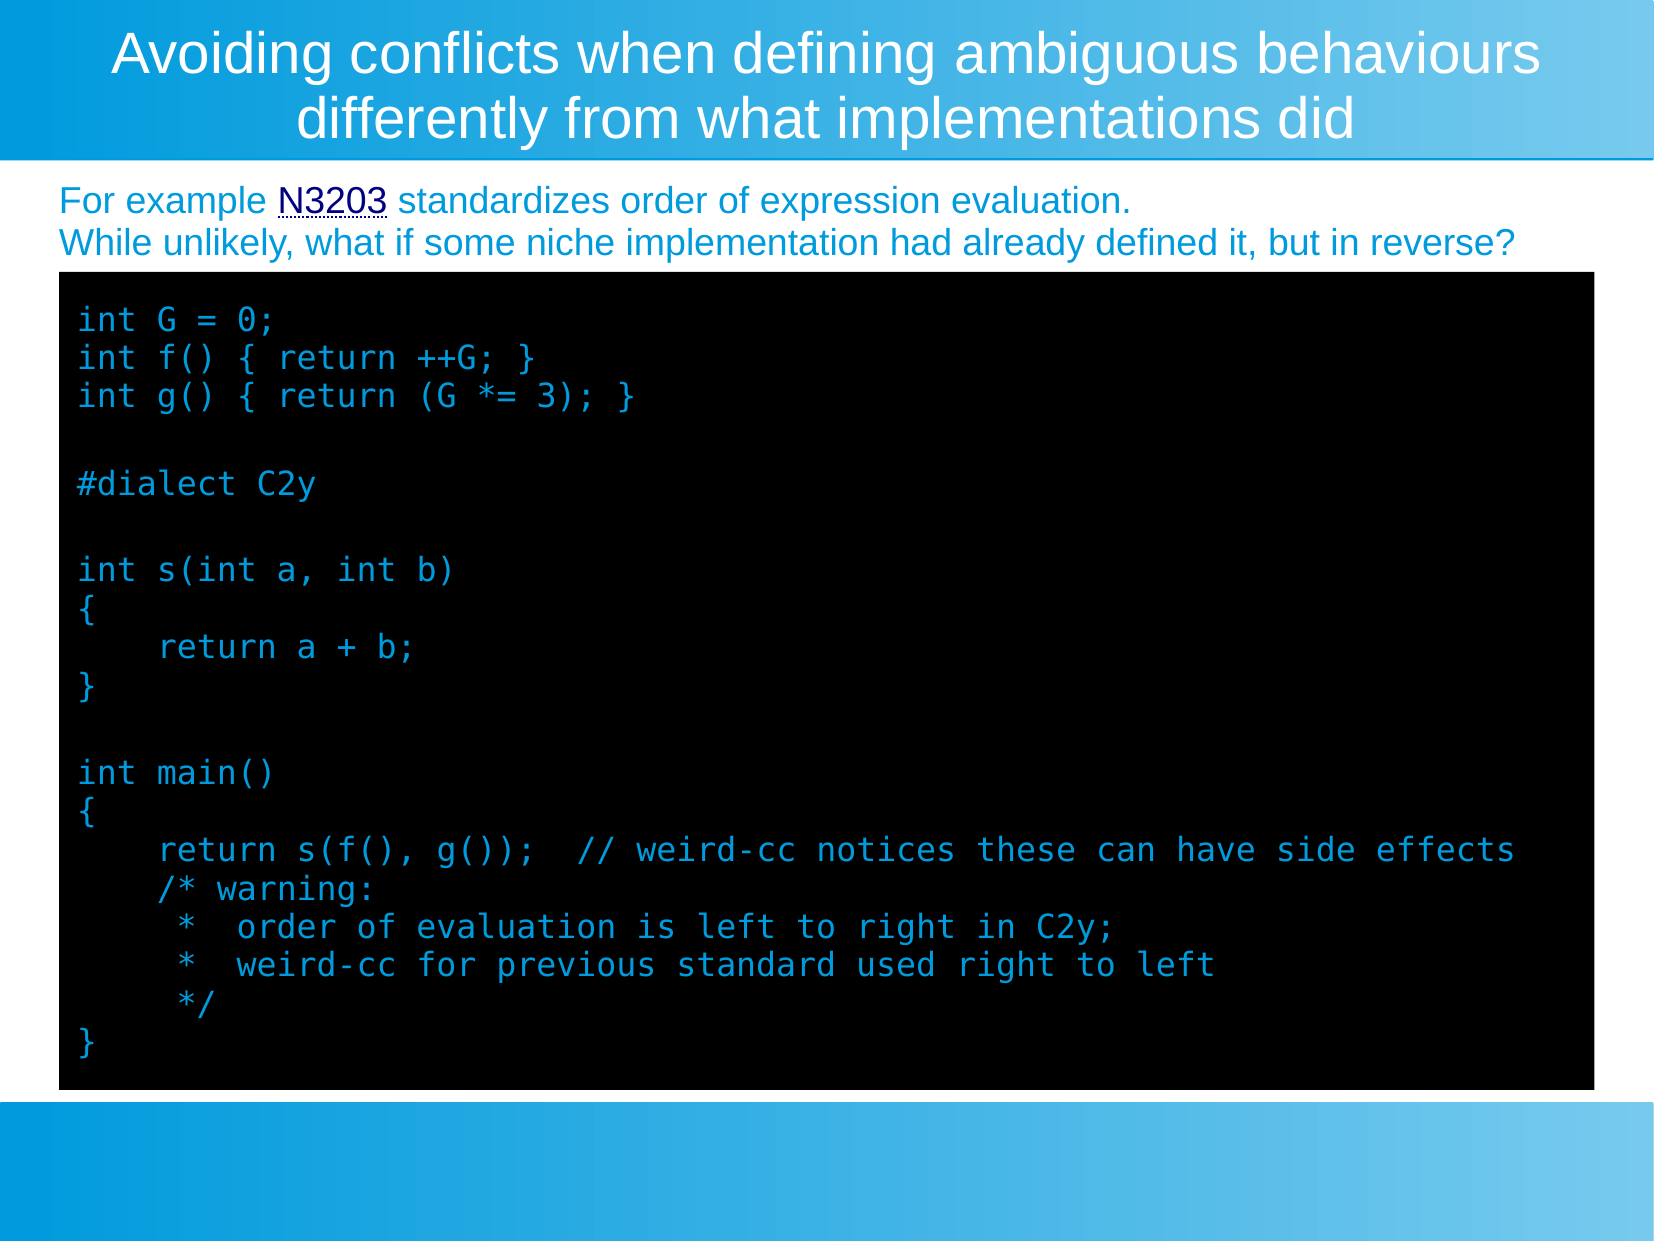

# Avoiding conflicts when defining ambiguous behaviours differently from what implementations did
For example N3203 standardizes order of expression evaluation.
While unlikely, what if some niche implementation had already defined it, but in reverse?
int G = 0;
int f() { return ++G; }
int g() { return (G *= 3); }
#dialect C2y
int s(int a, int b)
{
 return a + b;
}
int main()
{
 return s(f(), g()); // weird-cc notices these can have side effects
 /* warning:
 * order of evaluation is left to right in C2y;
 * weird-cc for previous standard used right to left
 */
}